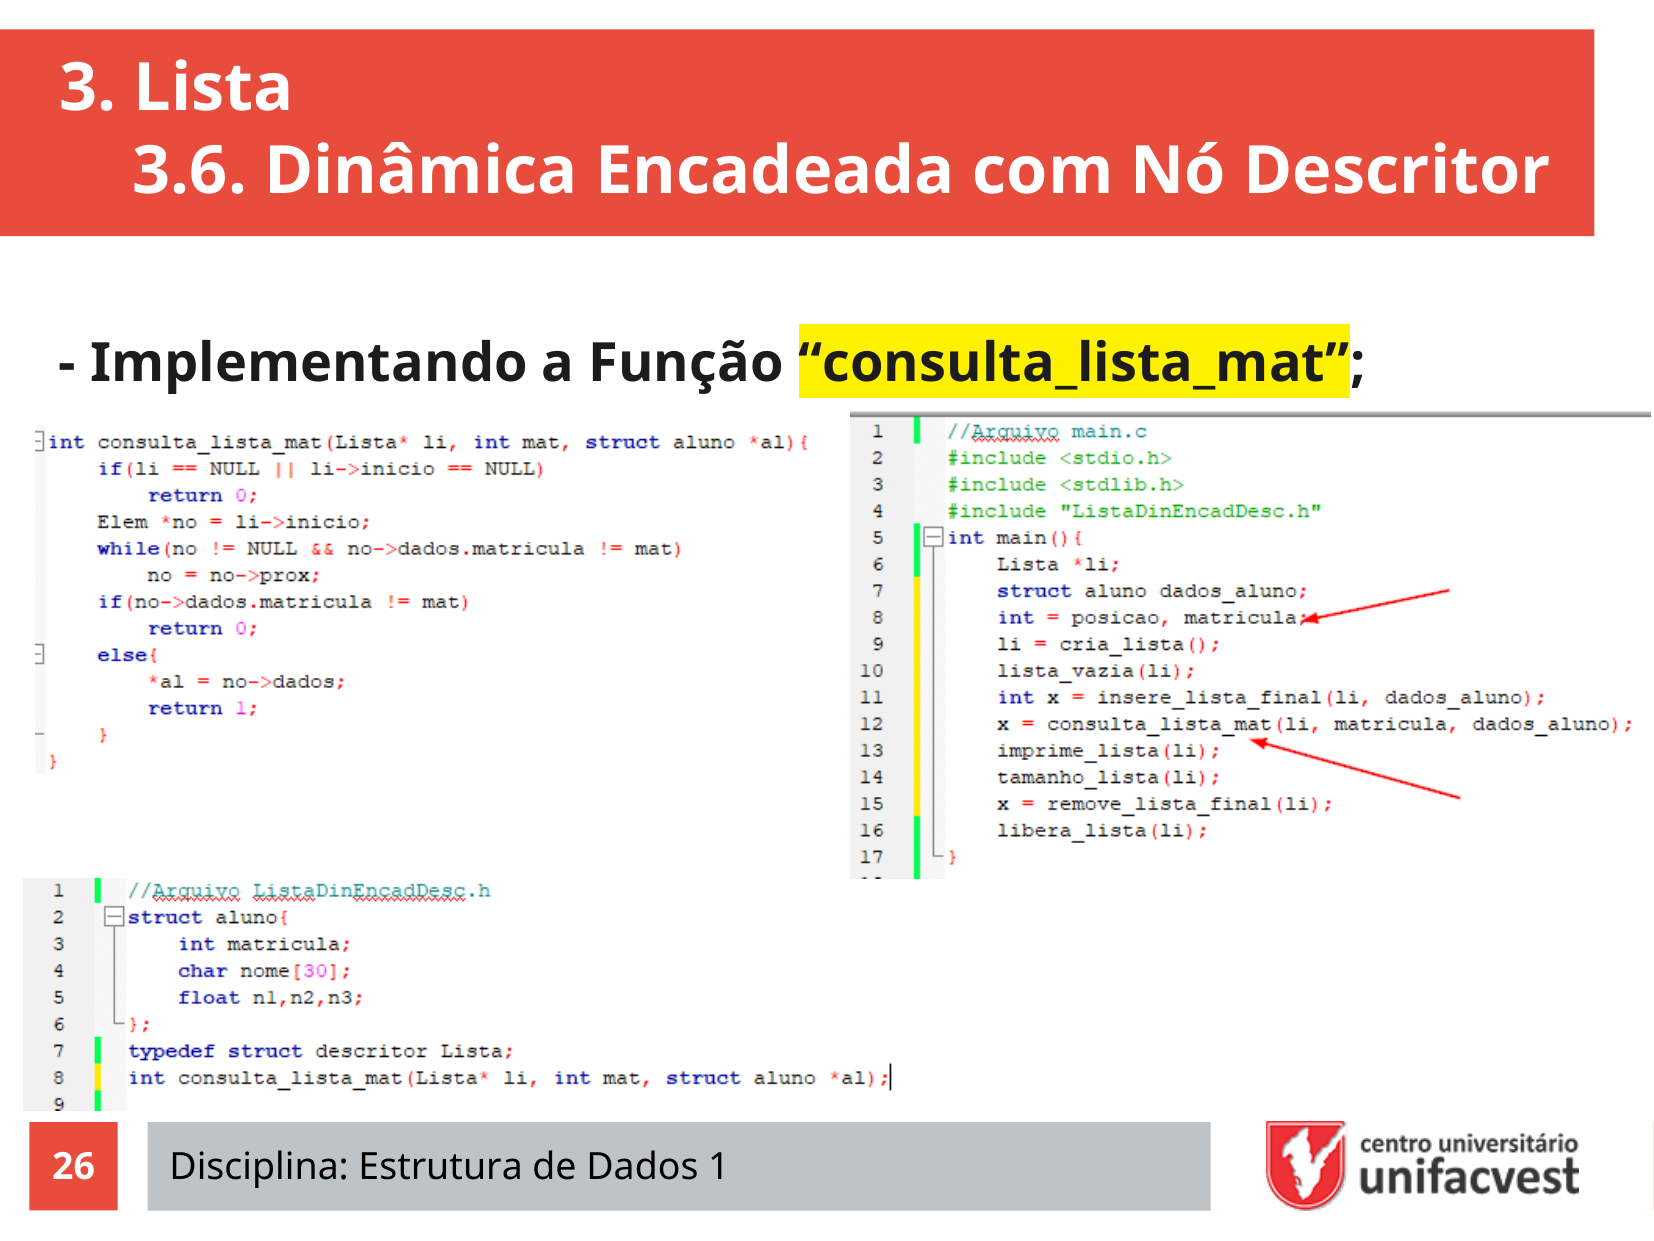

# 3. Lista 3.6. Dinâmica Encadeada com Nó Descritor
- Implementando a Função “consulta_lista_mat”;
26
Disciplina: Estrutura de Dados 1